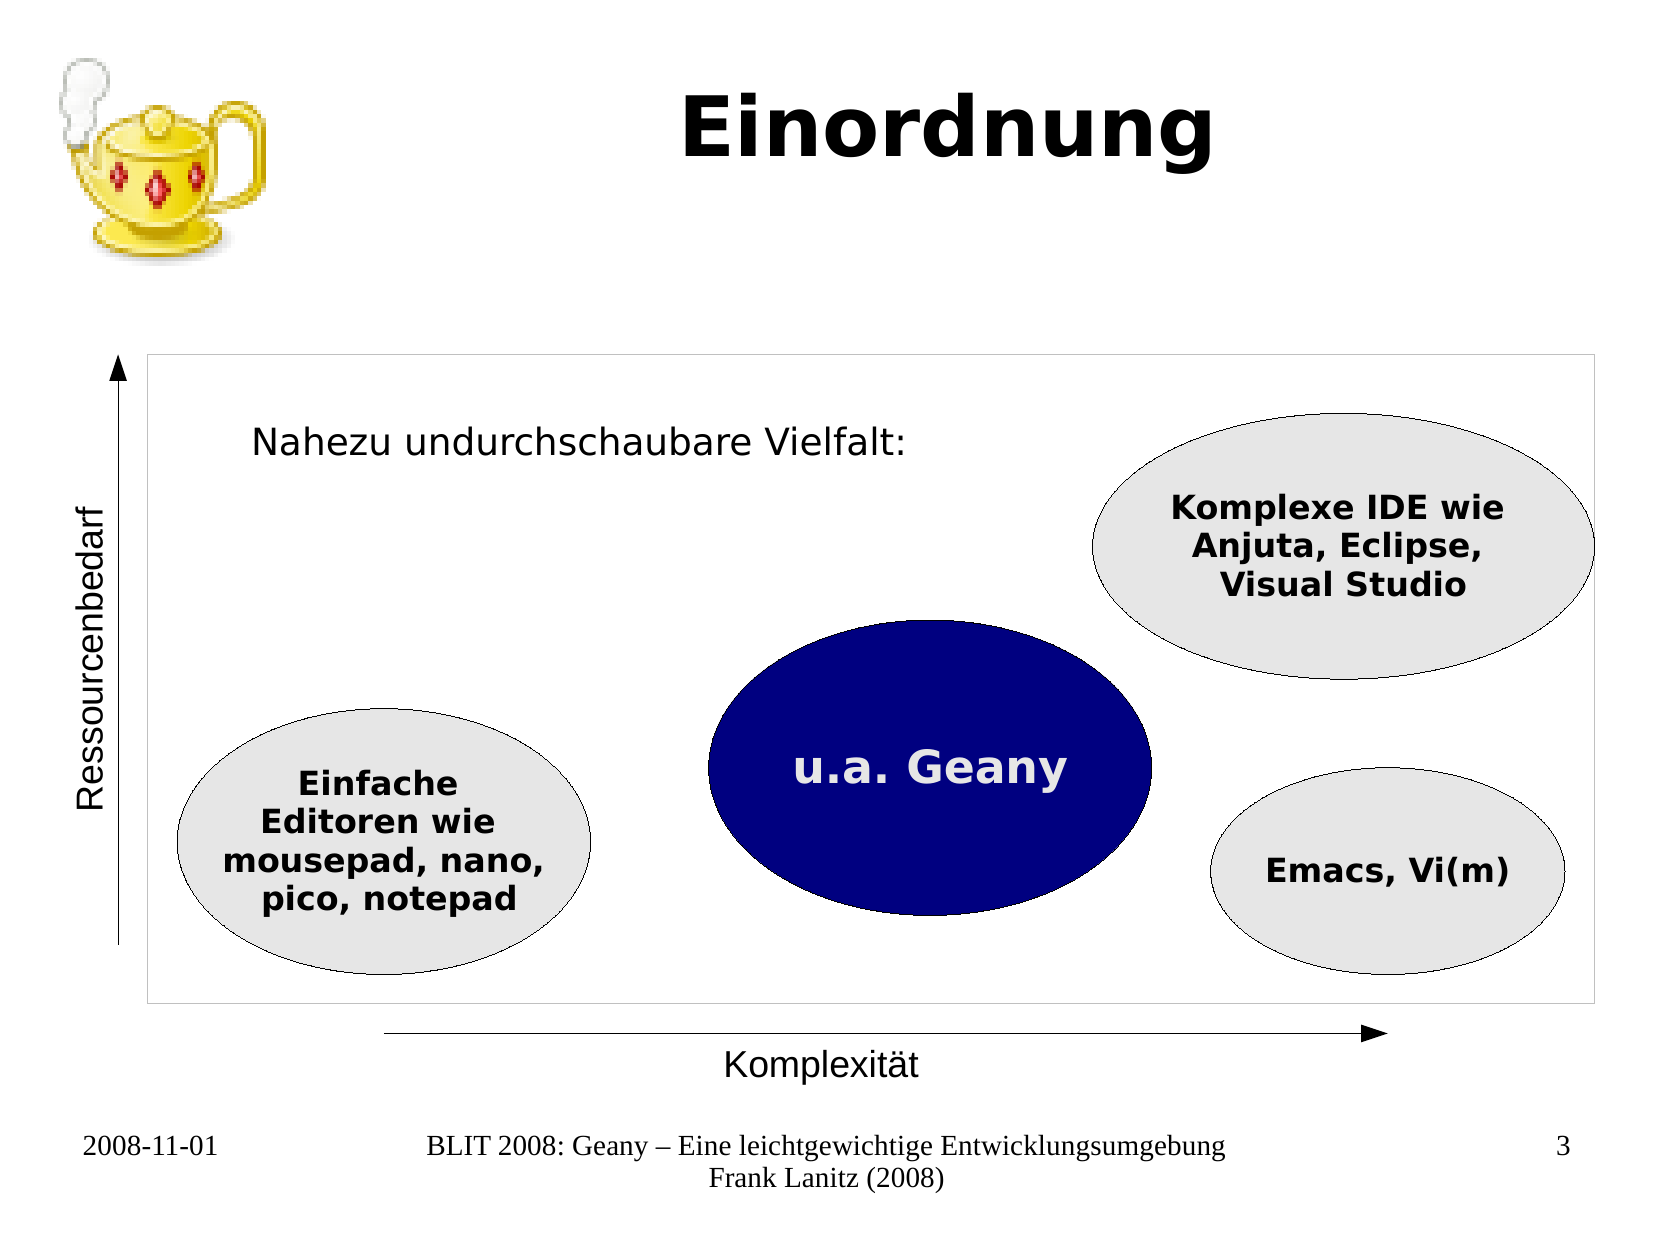

# Einordnung
Nahezu undurchschaubare Vielfalt:
Komplexe IDE wie
Anjuta, Eclipse,
Visual Studio
u.a. Geany
Ressourcenbedarf
Einfache
Editoren wie
mousepad, nano,
 pico, notepad
Emacs, Vi(m)
Komplexität
2008-11-01
BLIT 2008: Geany - Eine leichtgewichtige Entwicklungsumgebung
3